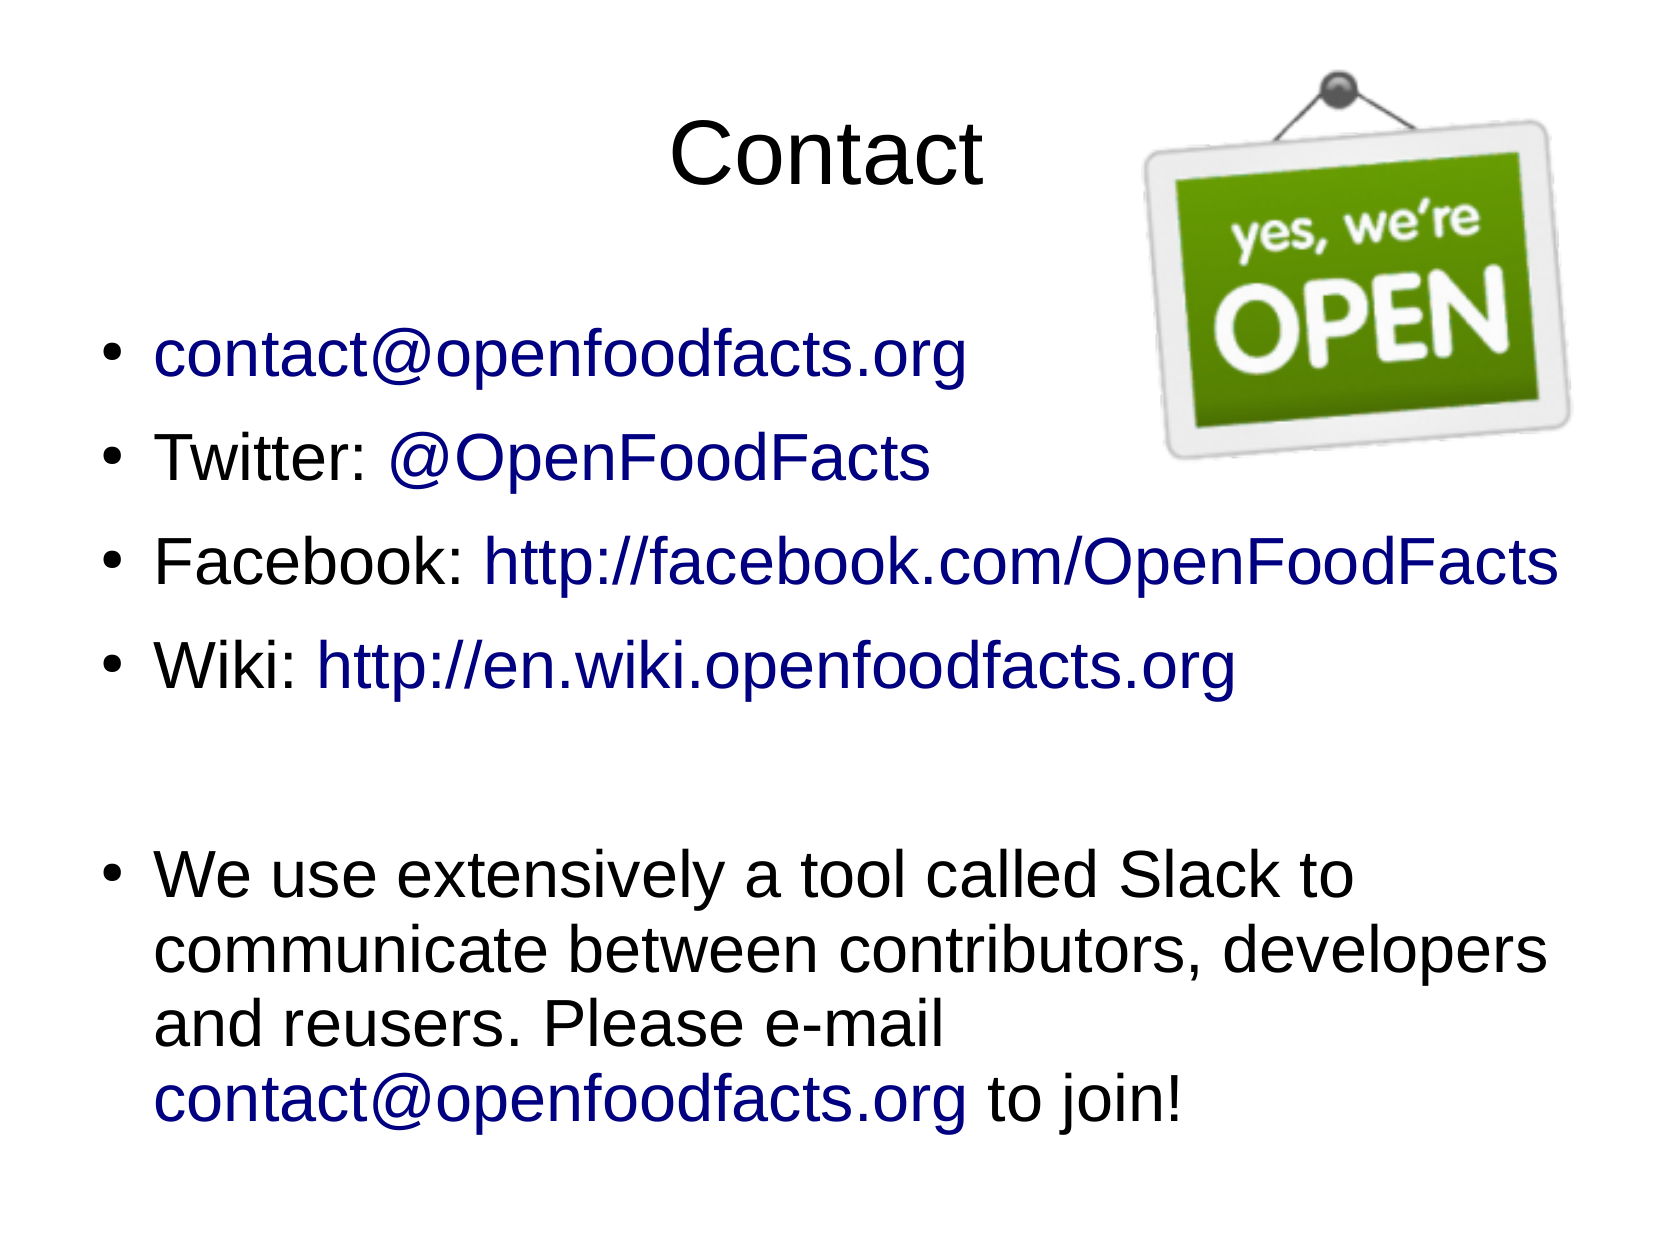

# Contact
contact@openfoodfacts.org
Twitter: @OpenFoodFacts
Facebook: http://facebook.com/OpenFoodFacts
Wiki: http://en.wiki.openfoodfacts.org
We use extensively a tool called Slack to communicate between contributors, developers and reusers. Please e-mail contact@openfoodfacts.org to join!